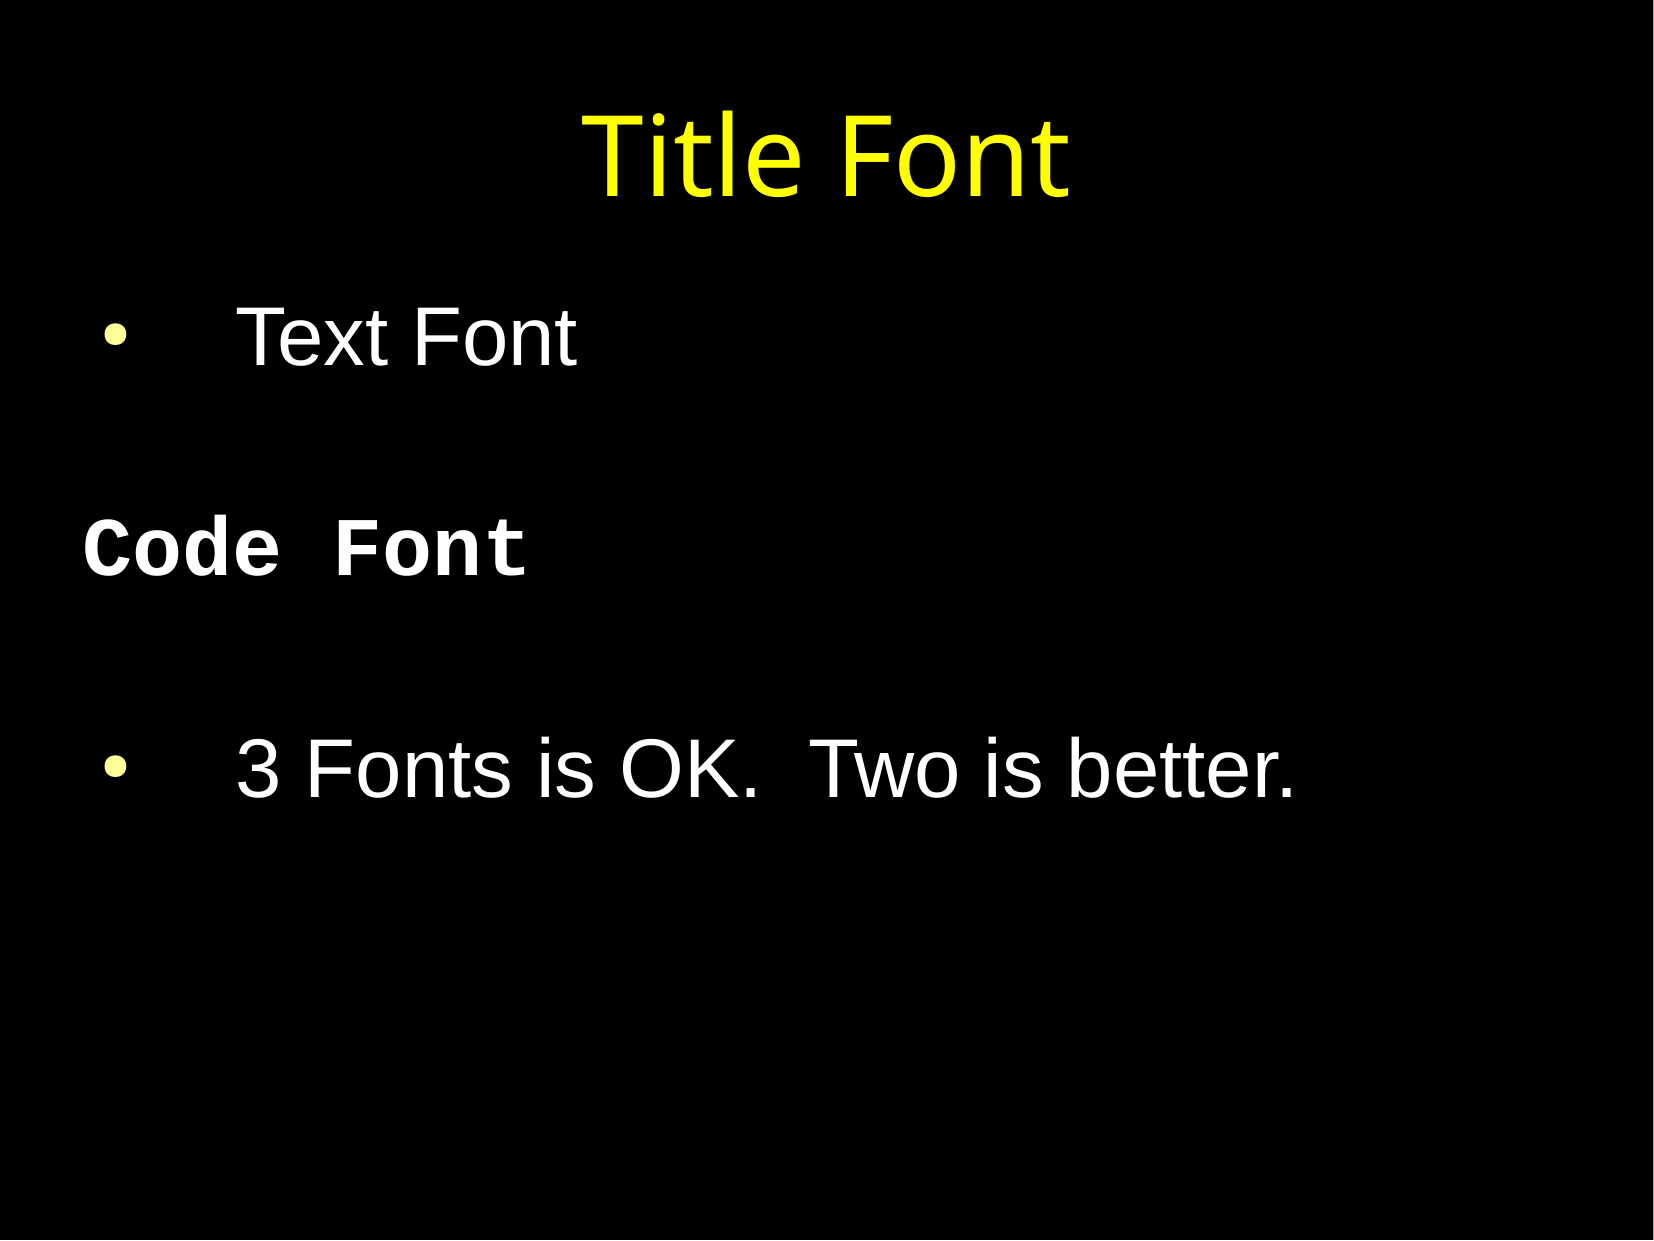

# Title Font
Text Font
Code Font
3 Fonts is OK. Two is better.